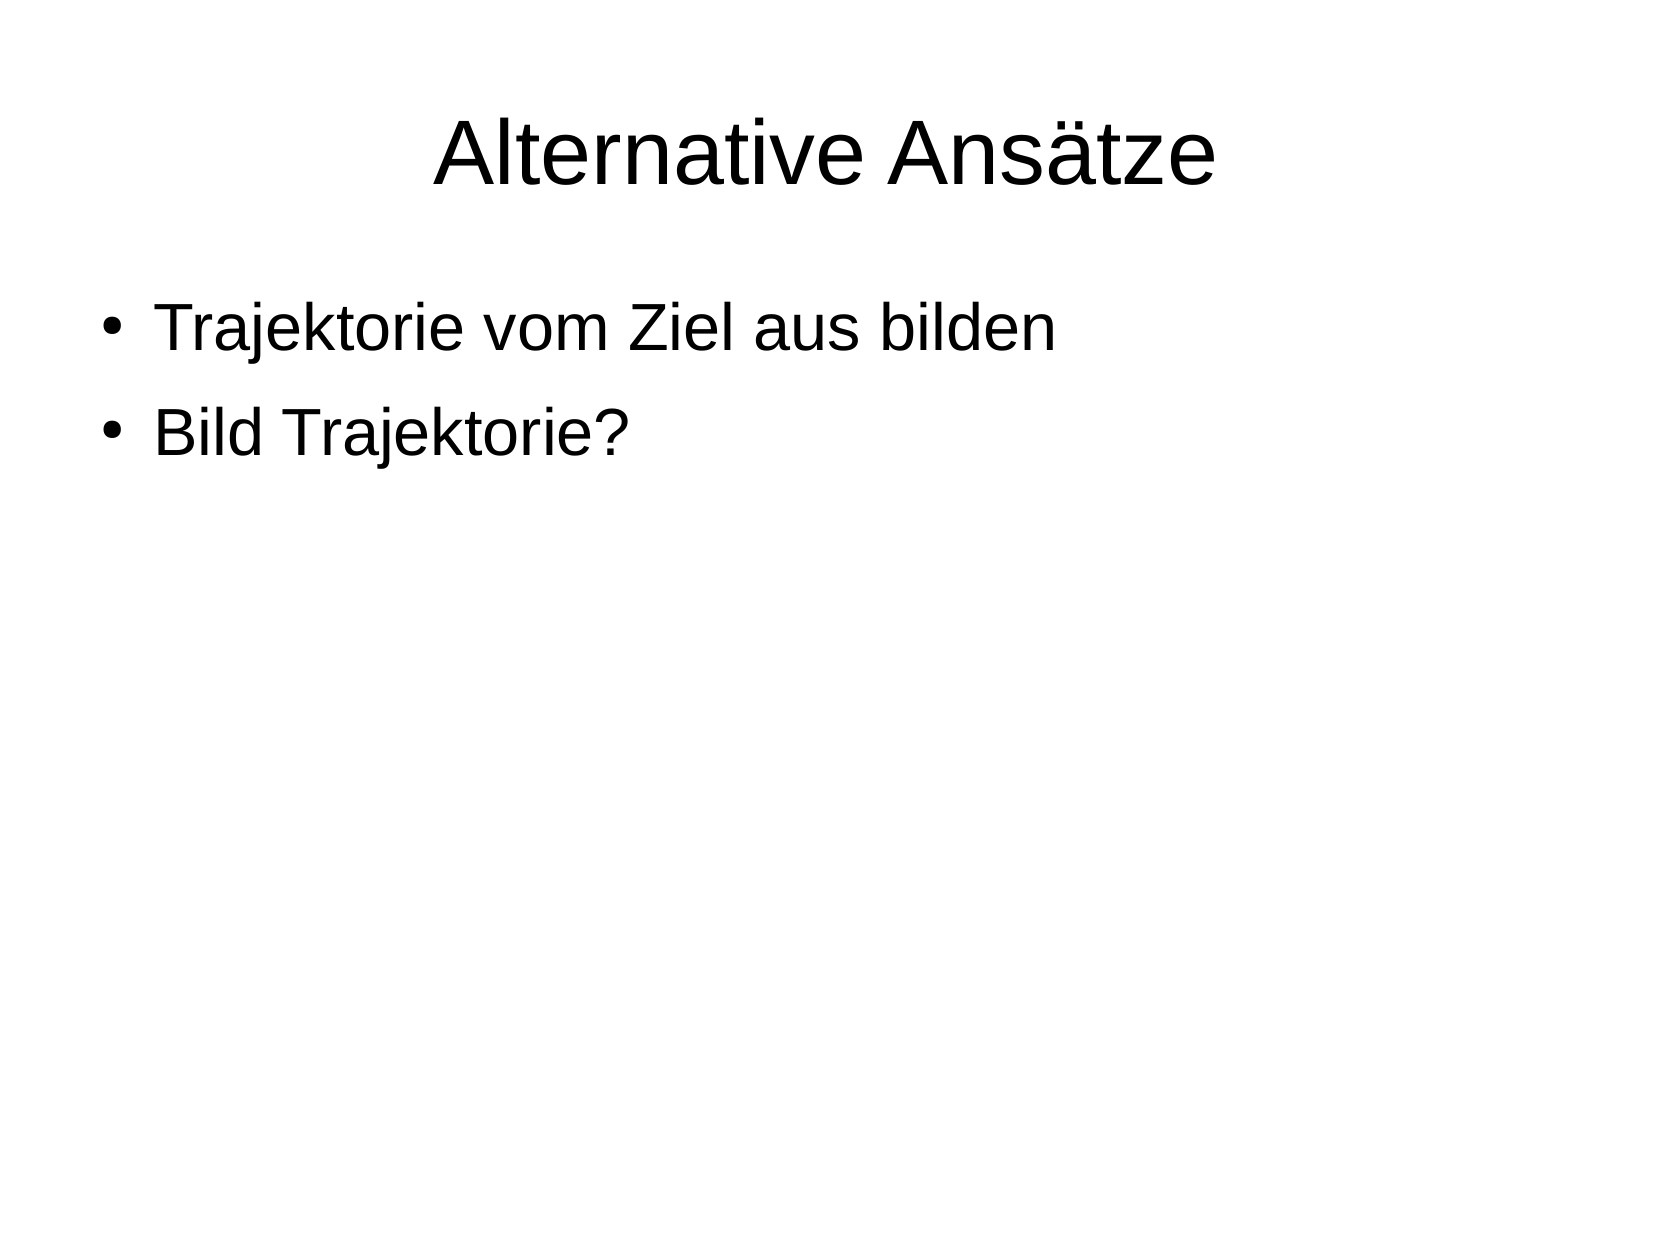

# Alternative Ansätze
Trajektorie vom Ziel aus bilden
Bild Trajektorie?